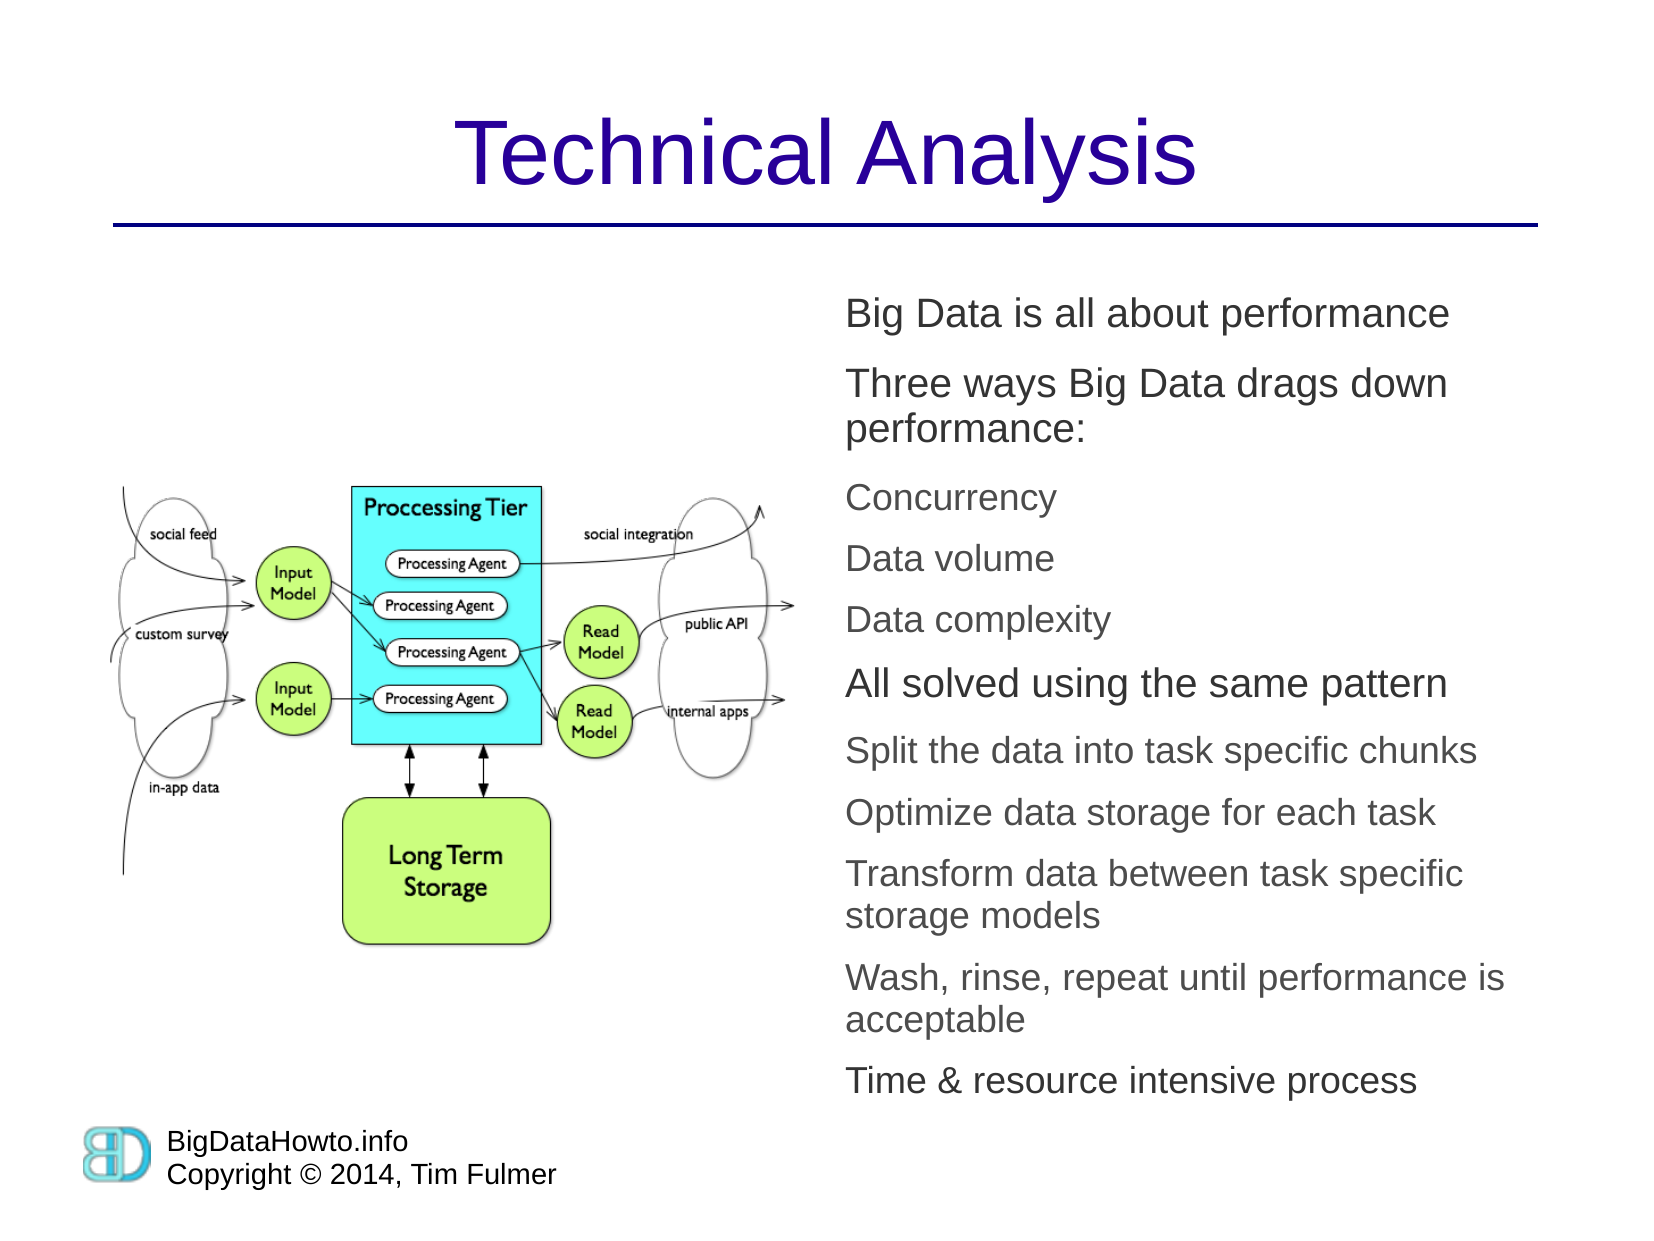

# Technical Analysis
Big Data is all about performance
Three ways Big Data drags down performance:
Concurrency
Data volume
Data complexity
All solved using the same pattern
Split the data into task specific chunks
Optimize data storage for each task
Transform data between task specific storage models
Wash, rinse, repeat until performance is acceptable
Time & resource intensive process